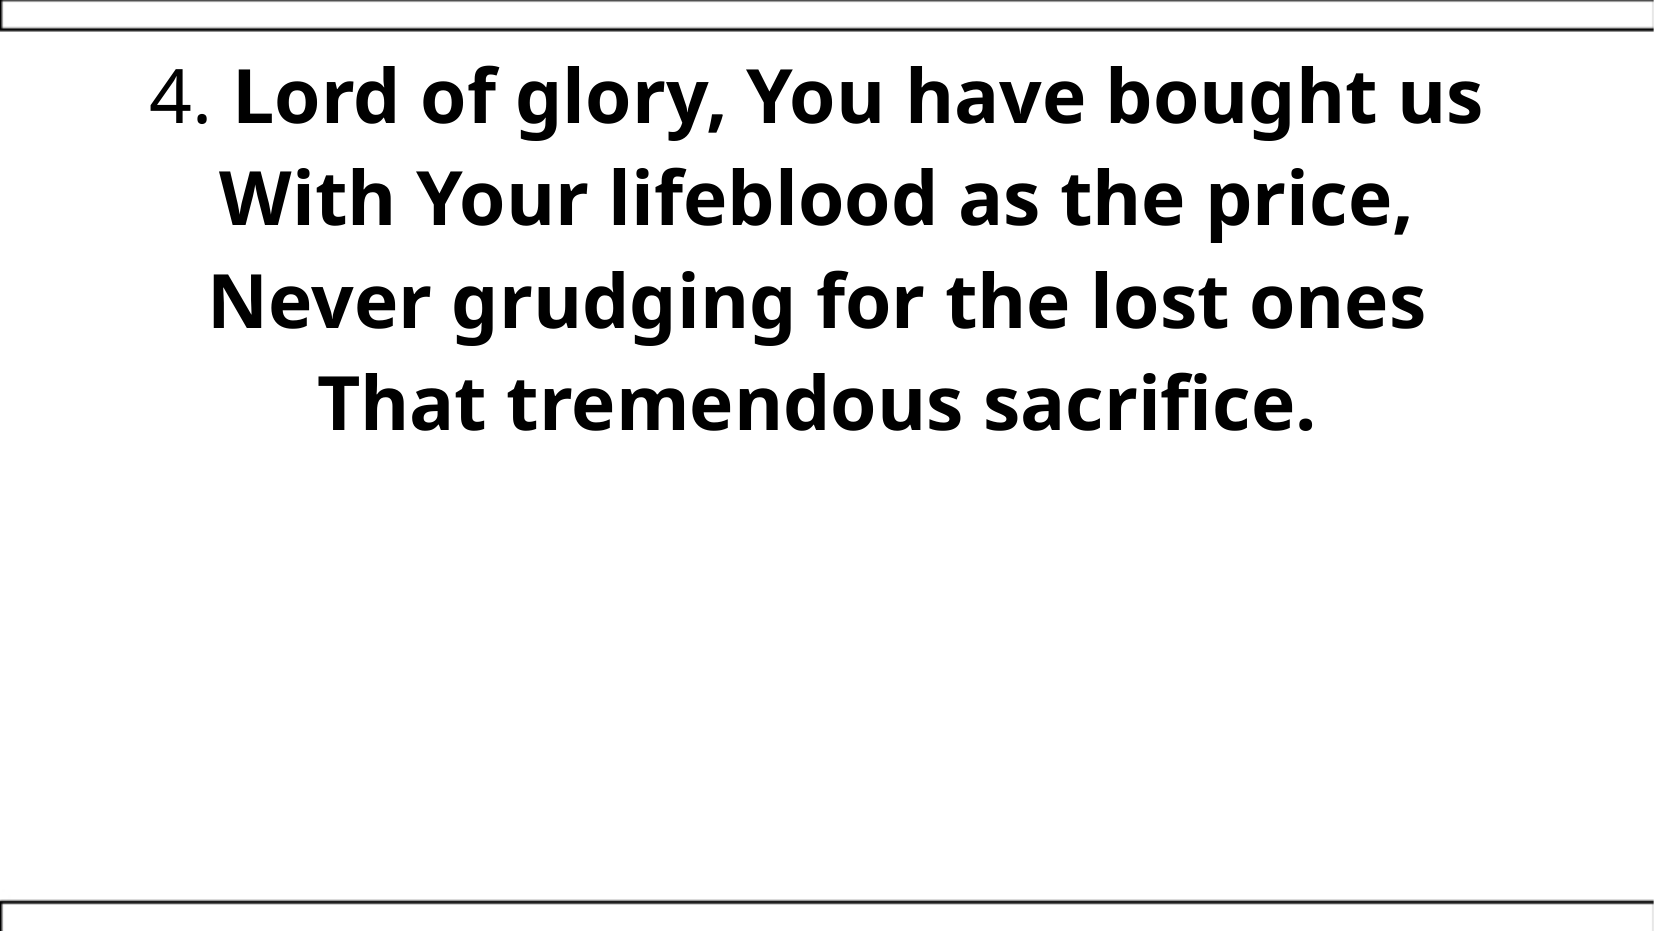

4. Lord of glory, You have bought us
With Your lifeblood as the price,
Never grudging for the lost ones
That tremendous sacrifice.